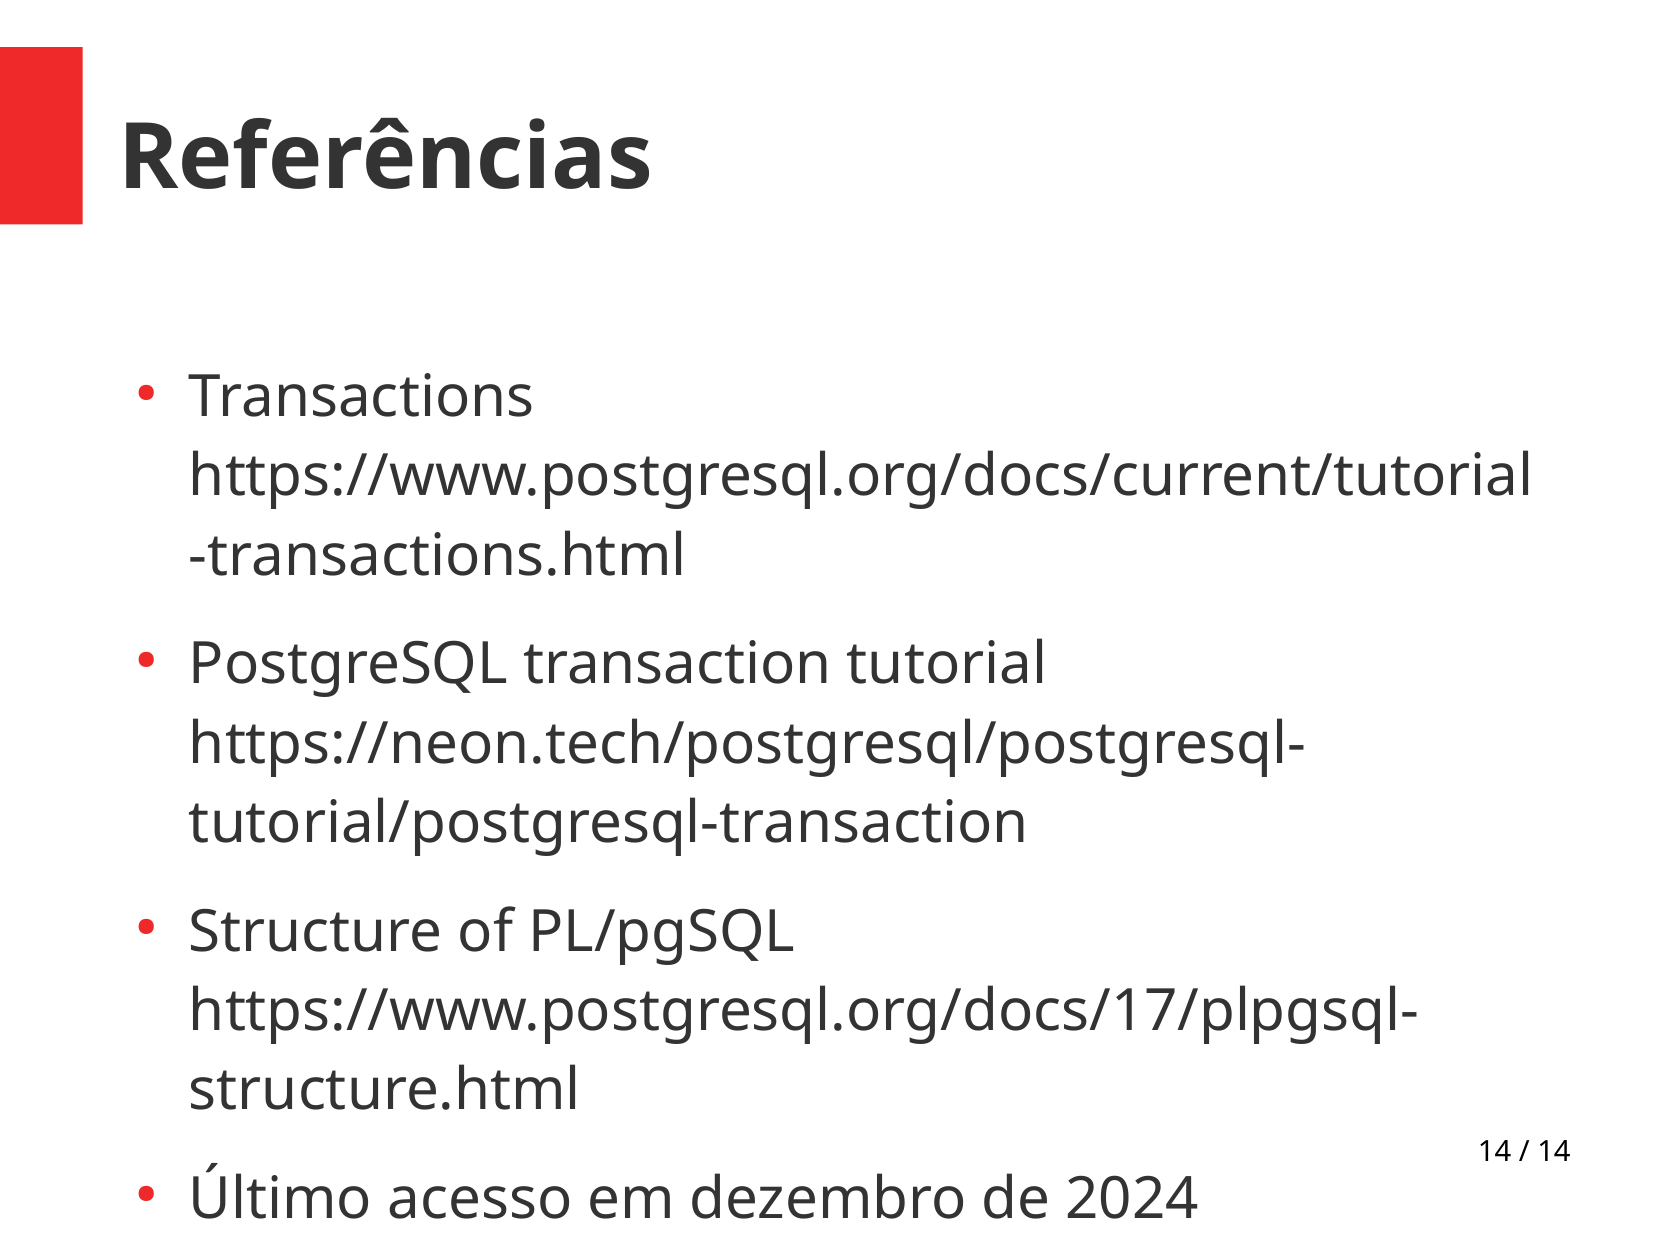

# Referências
Transactions https://www.postgresql.org/docs/current/tutorial-transactions.html
PostgreSQL transaction tutorial https://neon.tech/postgresql/postgresql-tutorial/postgresql-transaction
Structure of PL/pgSQL https://www.postgresql.org/docs/17/plpgsql-structure.html
Último acesso em dezembro de 2024
14